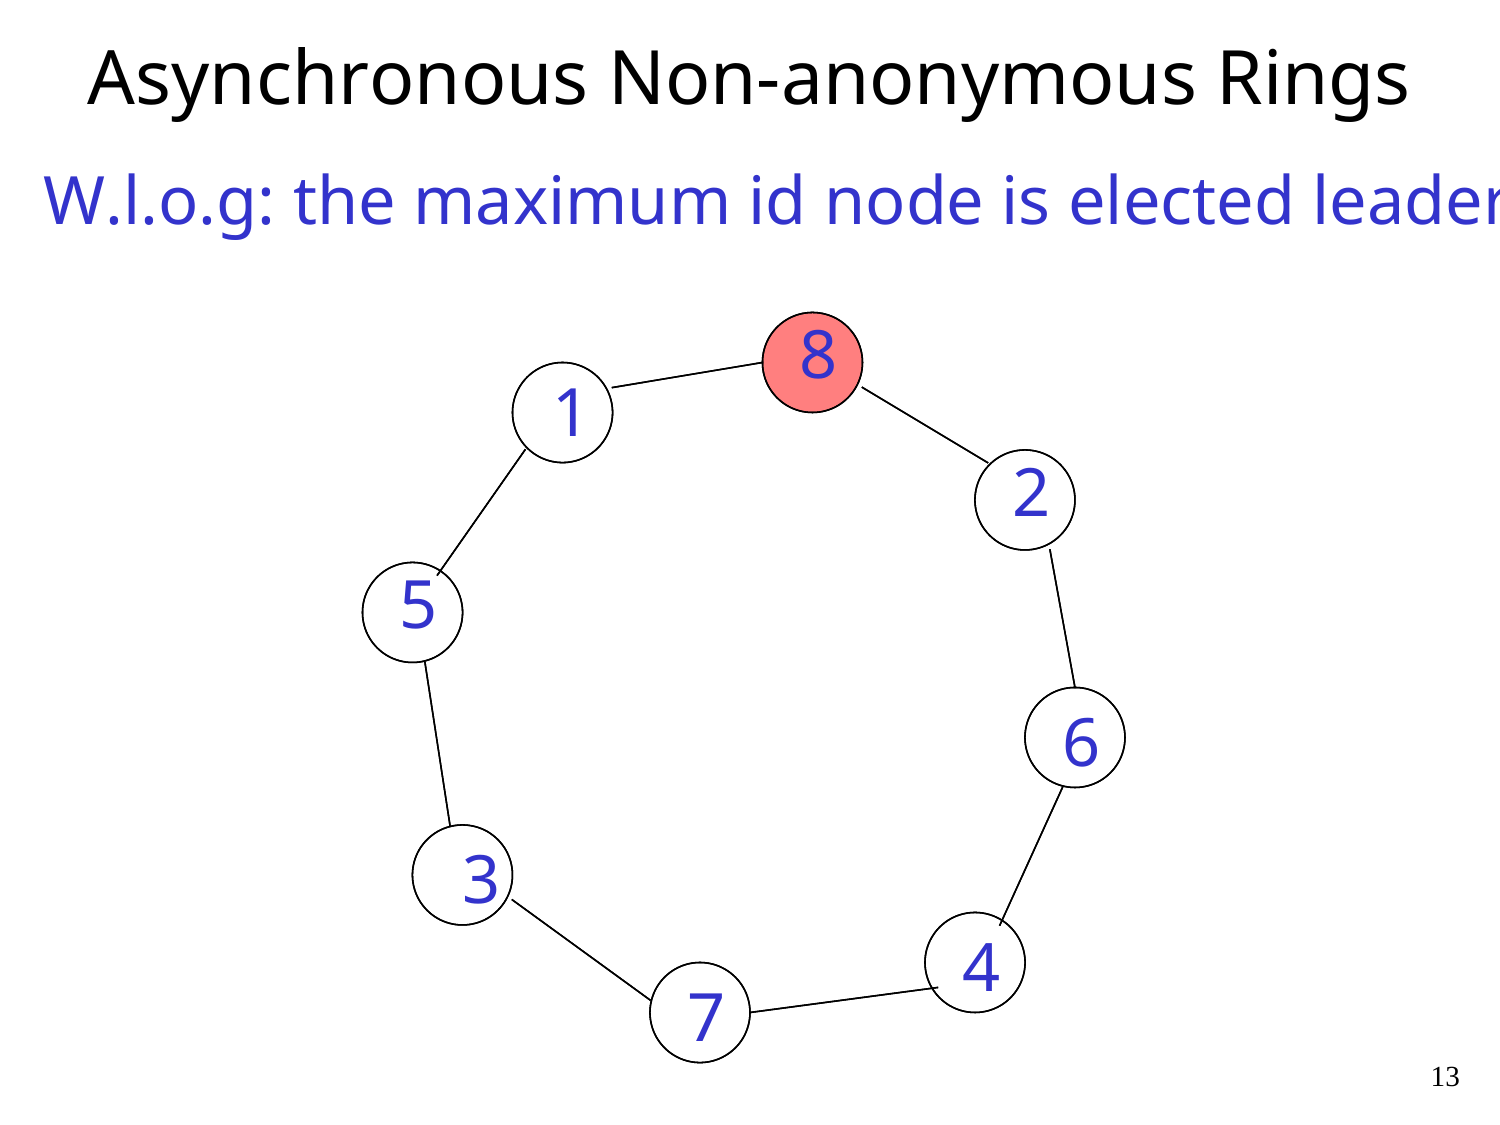

# Asynchronous Non-anonymous Rings
W.l.o.g: the maximum id node is elected leader
8
1
2
5
6
3
4
7